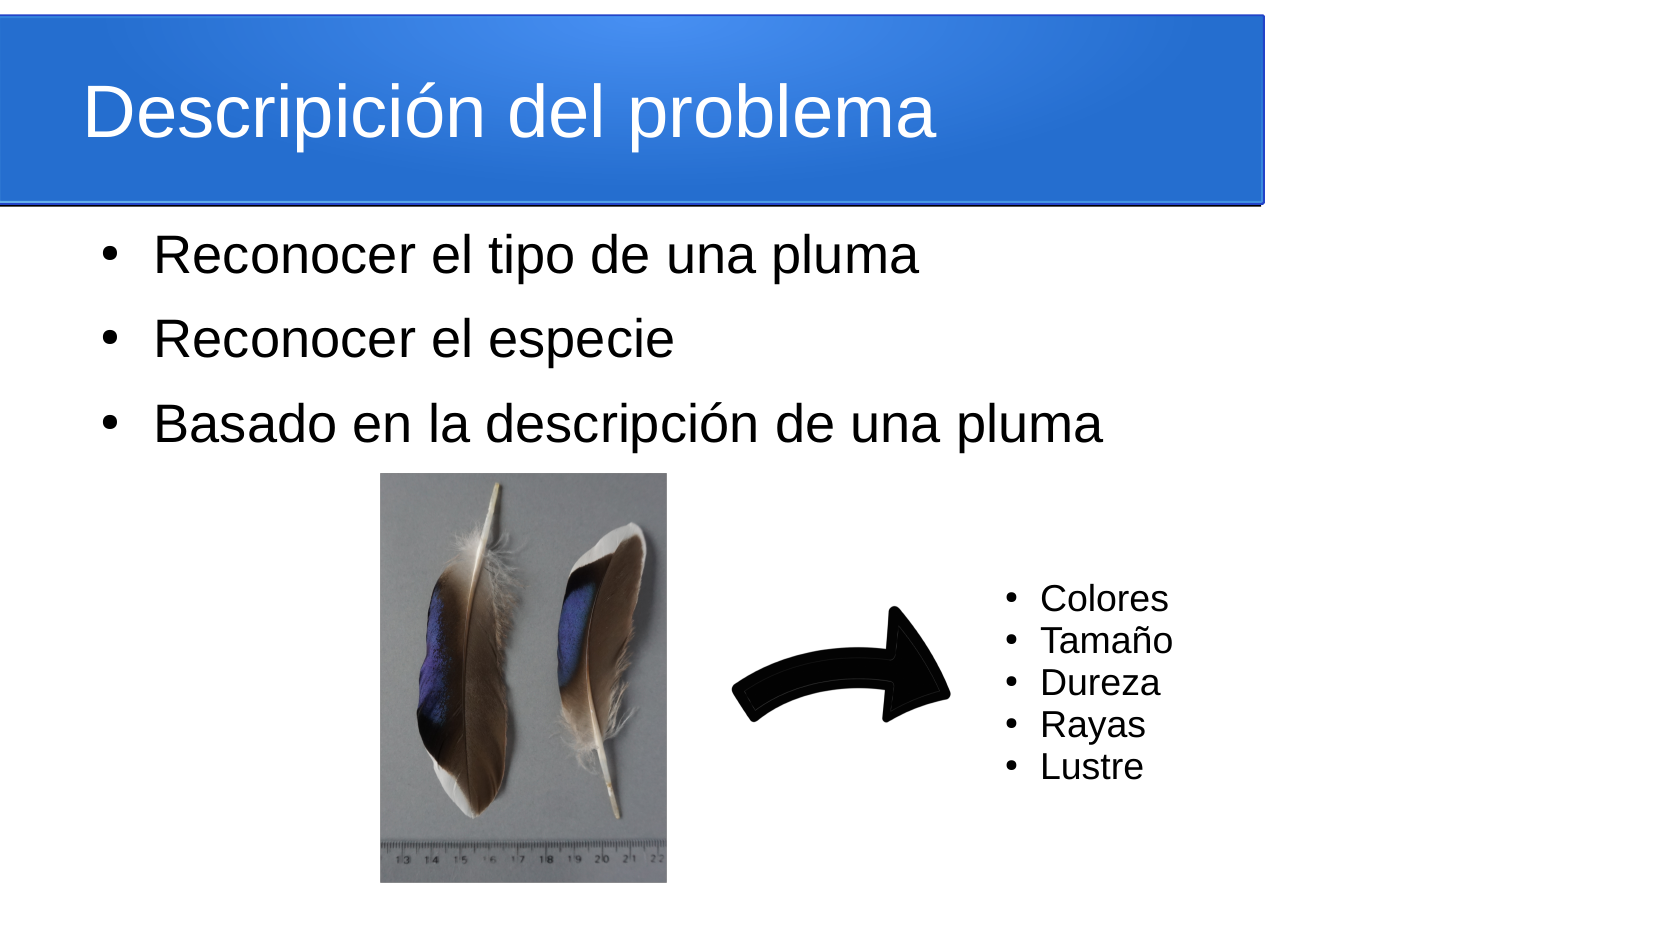

# Descripición del problema
Reconocer el tipo de una pluma
Reconocer el especie
Basado en la descripción de una pluma
Colores
Tamaño
Dureza
Rayas
Lustre